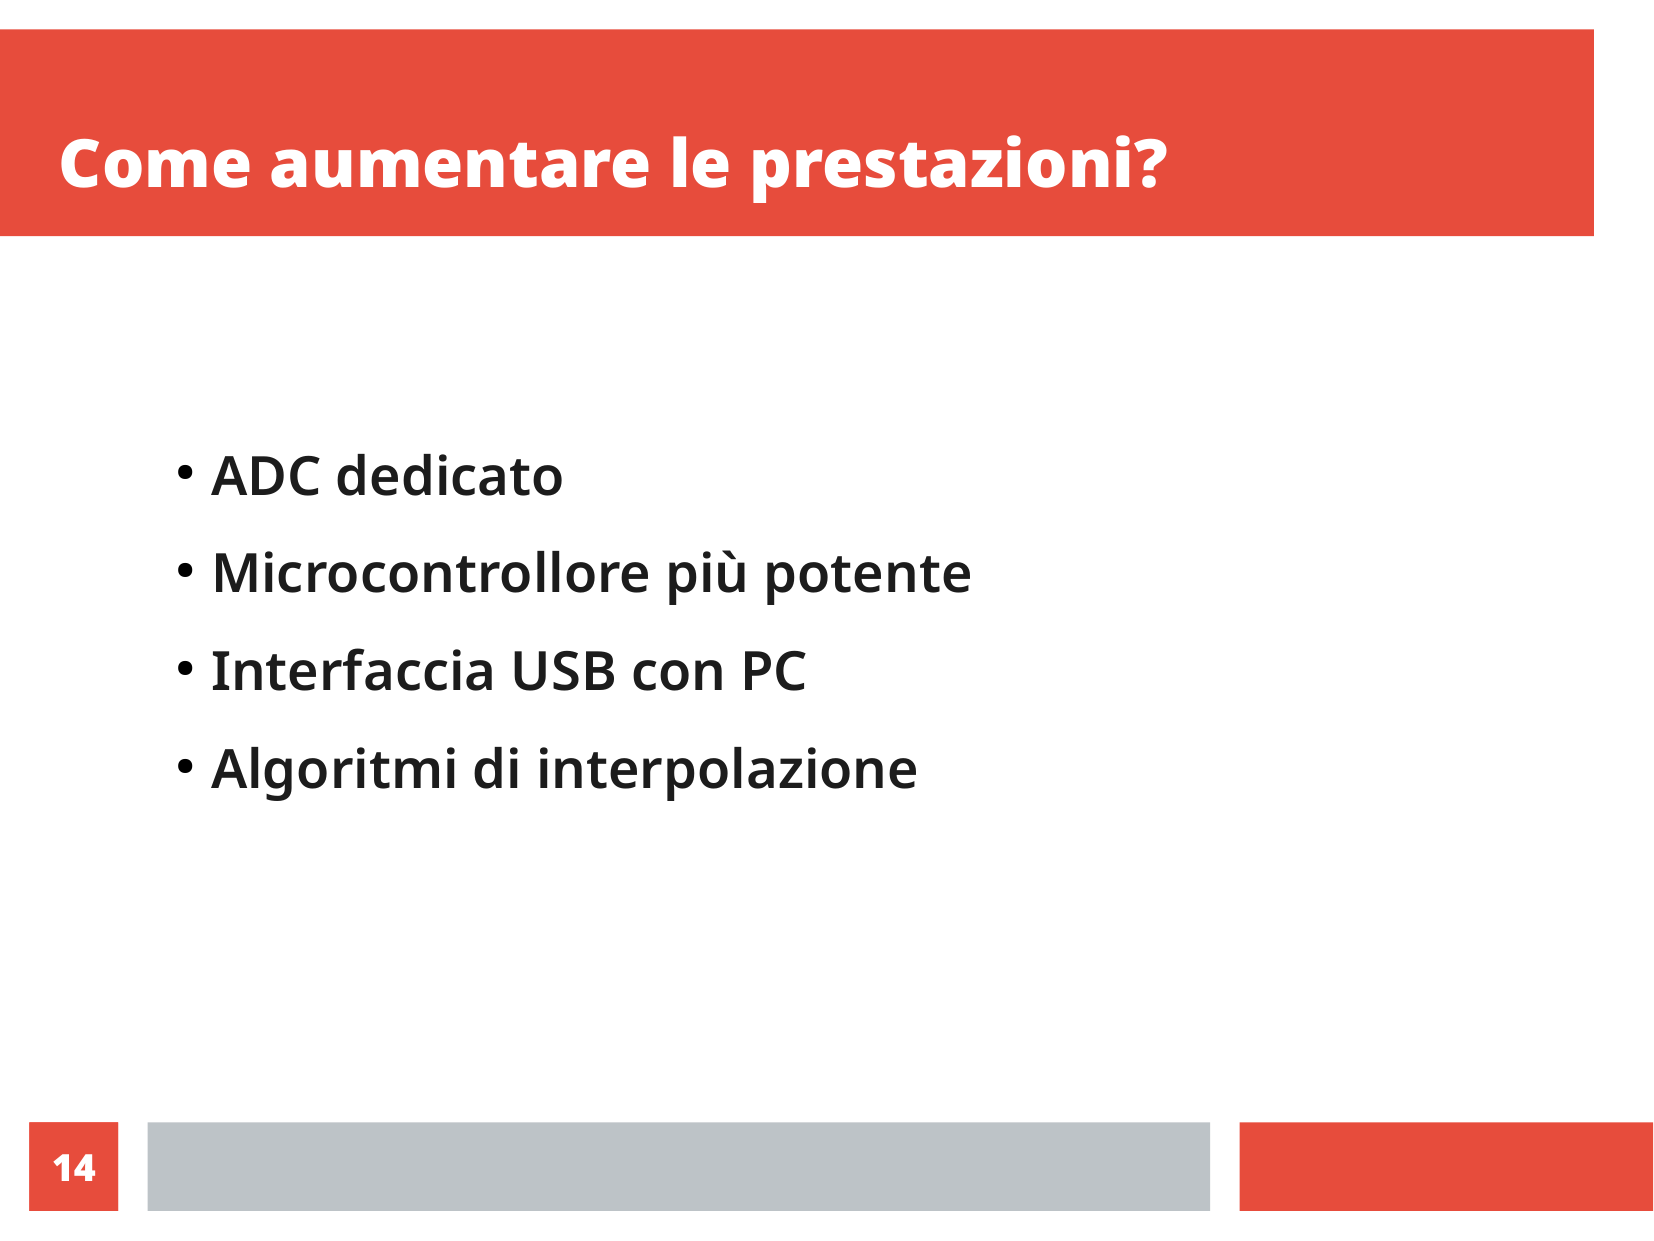

# Come aumentare le prestazioni?
ADC dedicato
Microcontrollore più potente
Interfaccia USB con PC
Algoritmi di interpolazione
14